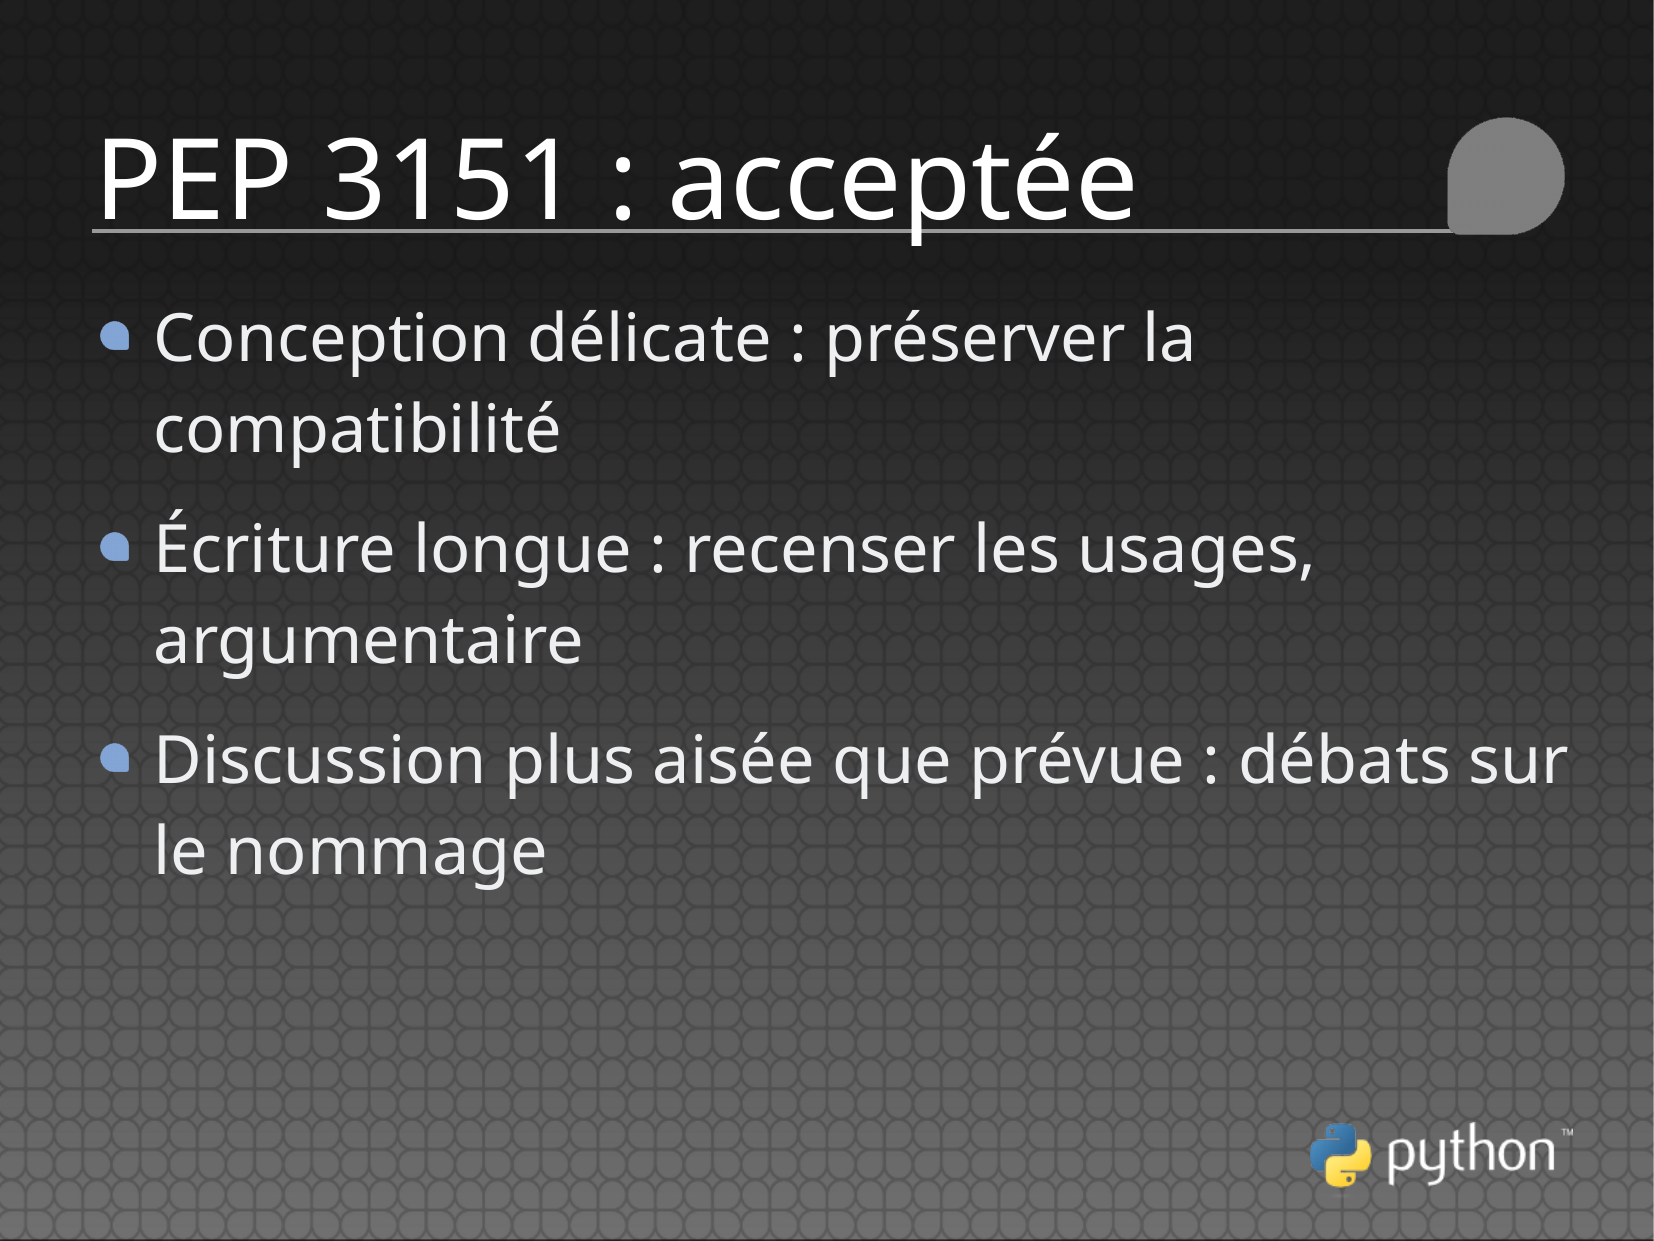

PEP 3151 : acceptée
# Conception délicate : préserver la compatibilité
Écriture longue : recenser les usages, argumentaire
Discussion plus aisée que prévue : débats sur le nommage